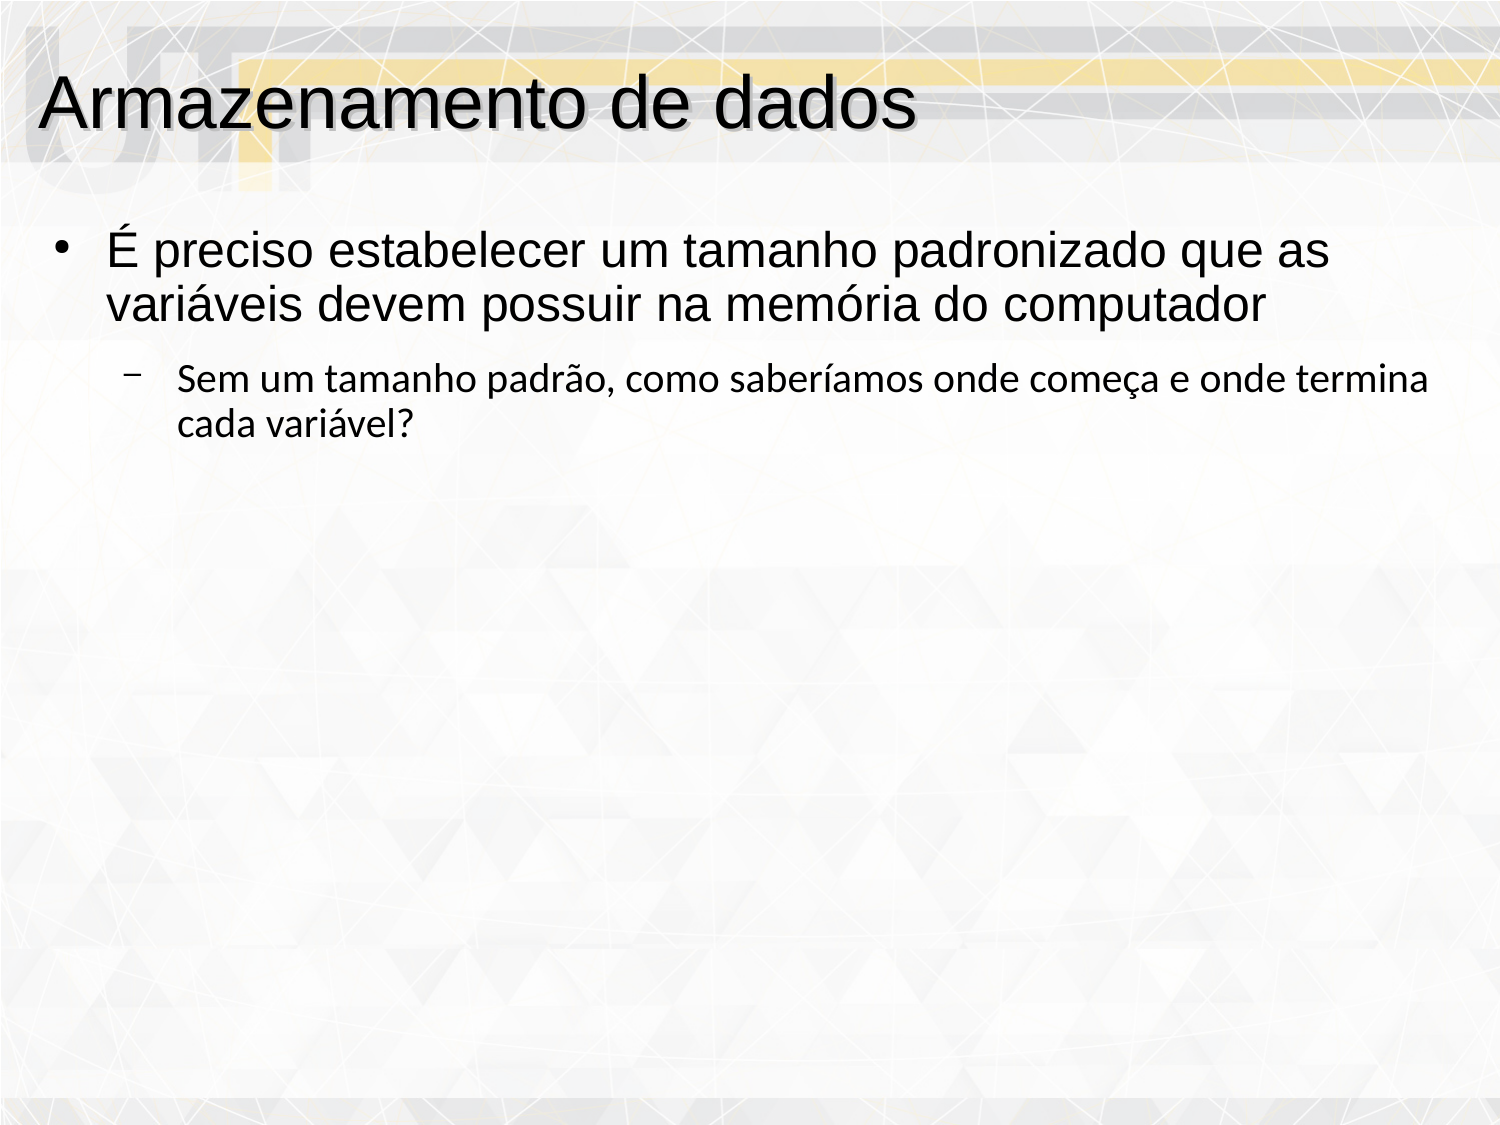

# Armazenamento de dados
É preciso estabelecer um tamanho padronizado que as variáveis devem possuir na memória do computador
Sem um tamanho padrão, como saberíamos onde começa e onde termina cada variável?